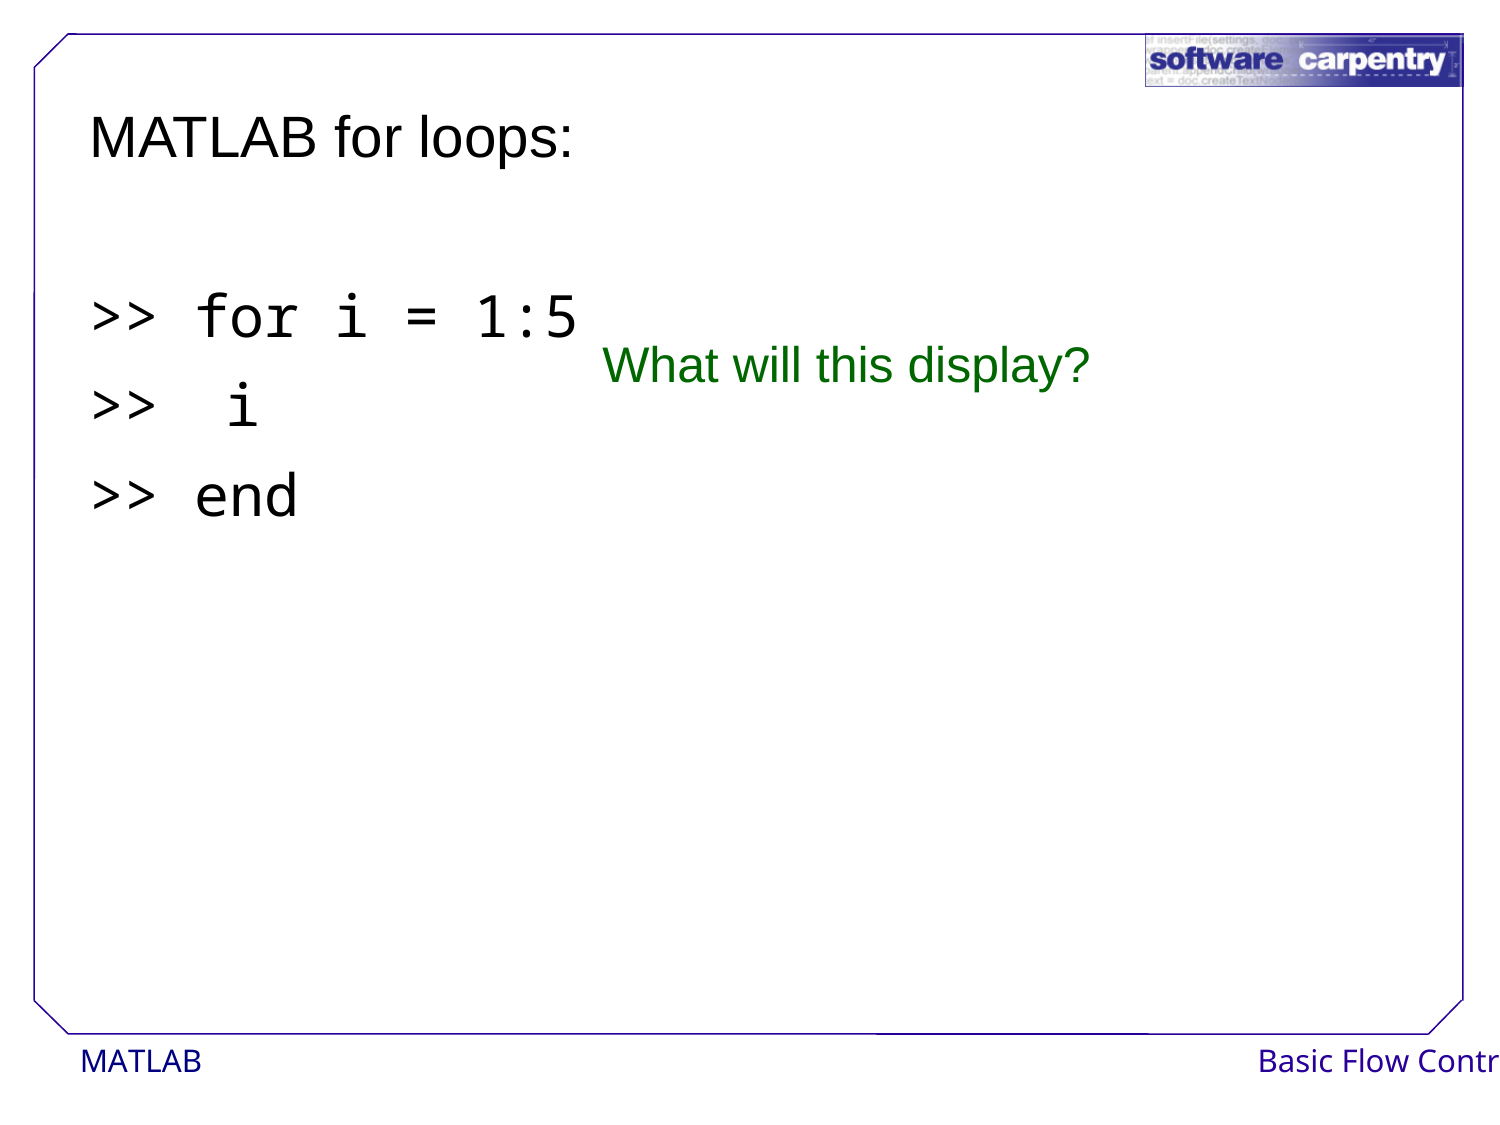

# MATLAB for loops:
>> for i = 1:5
>>	i
>> end
What will this display?